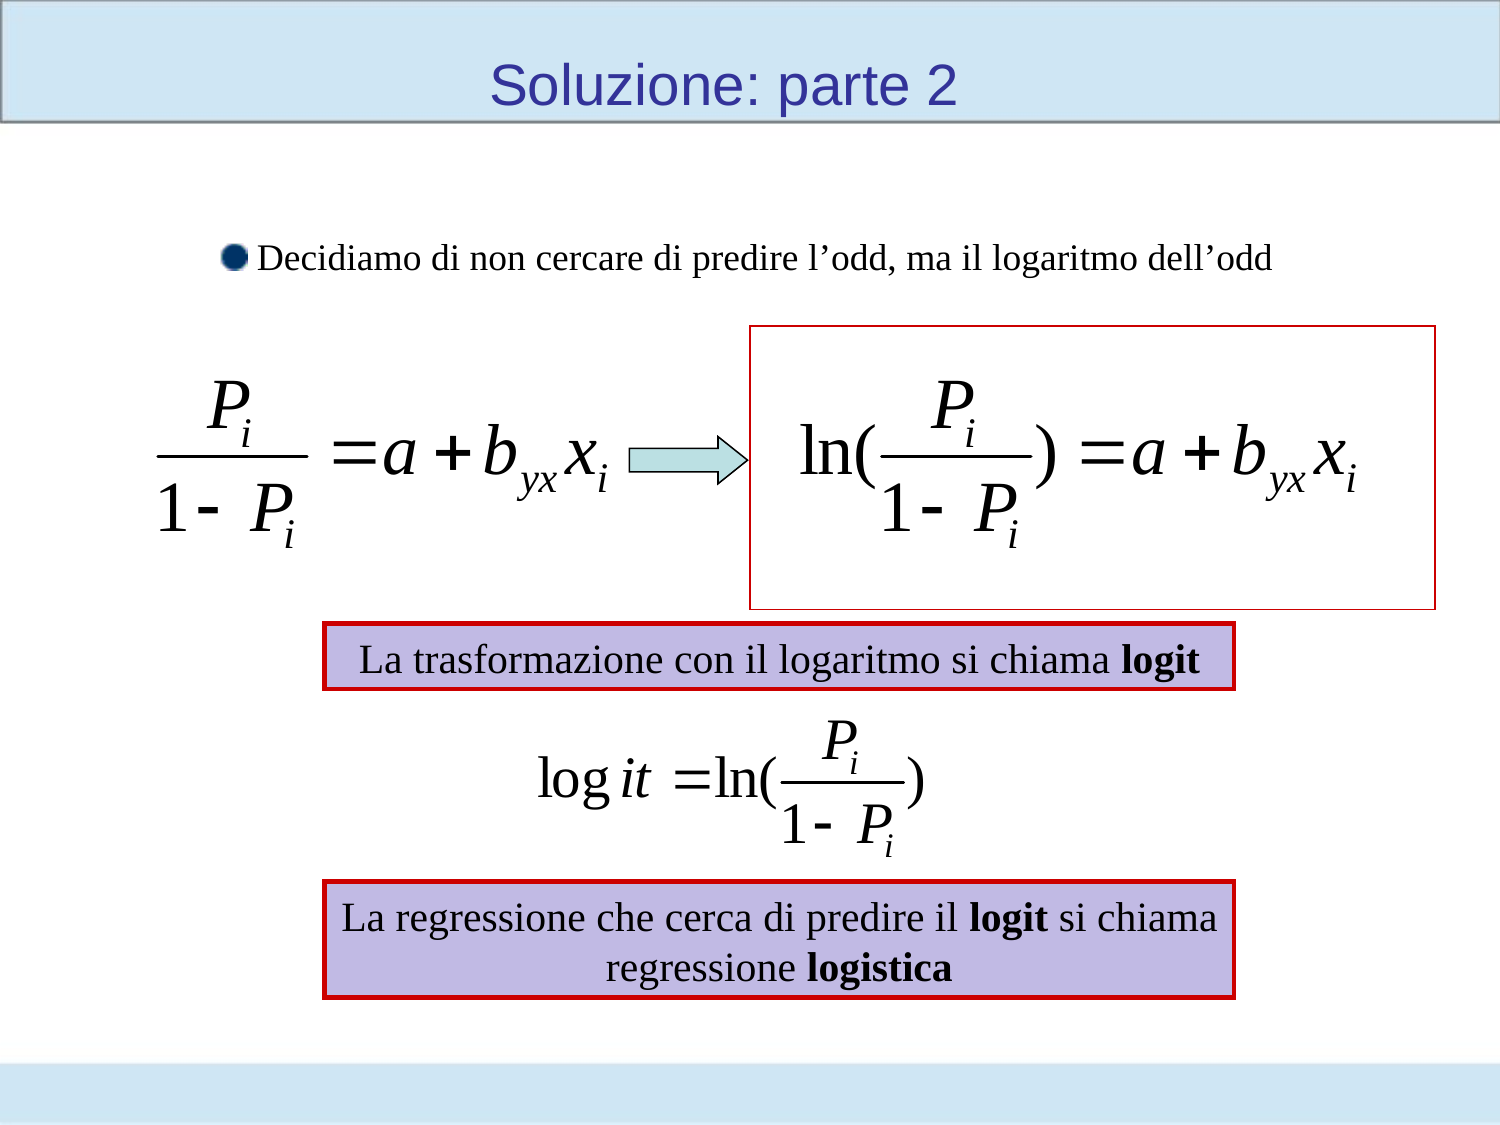

Soluzione: parte 2
 Decidiamo di non cercare di predire l’odd, ma il logaritmo dell’odd
La trasformazione con il logaritmo si chiama logit
La regressione che cerca di predire il logit si chiama regressione logistica